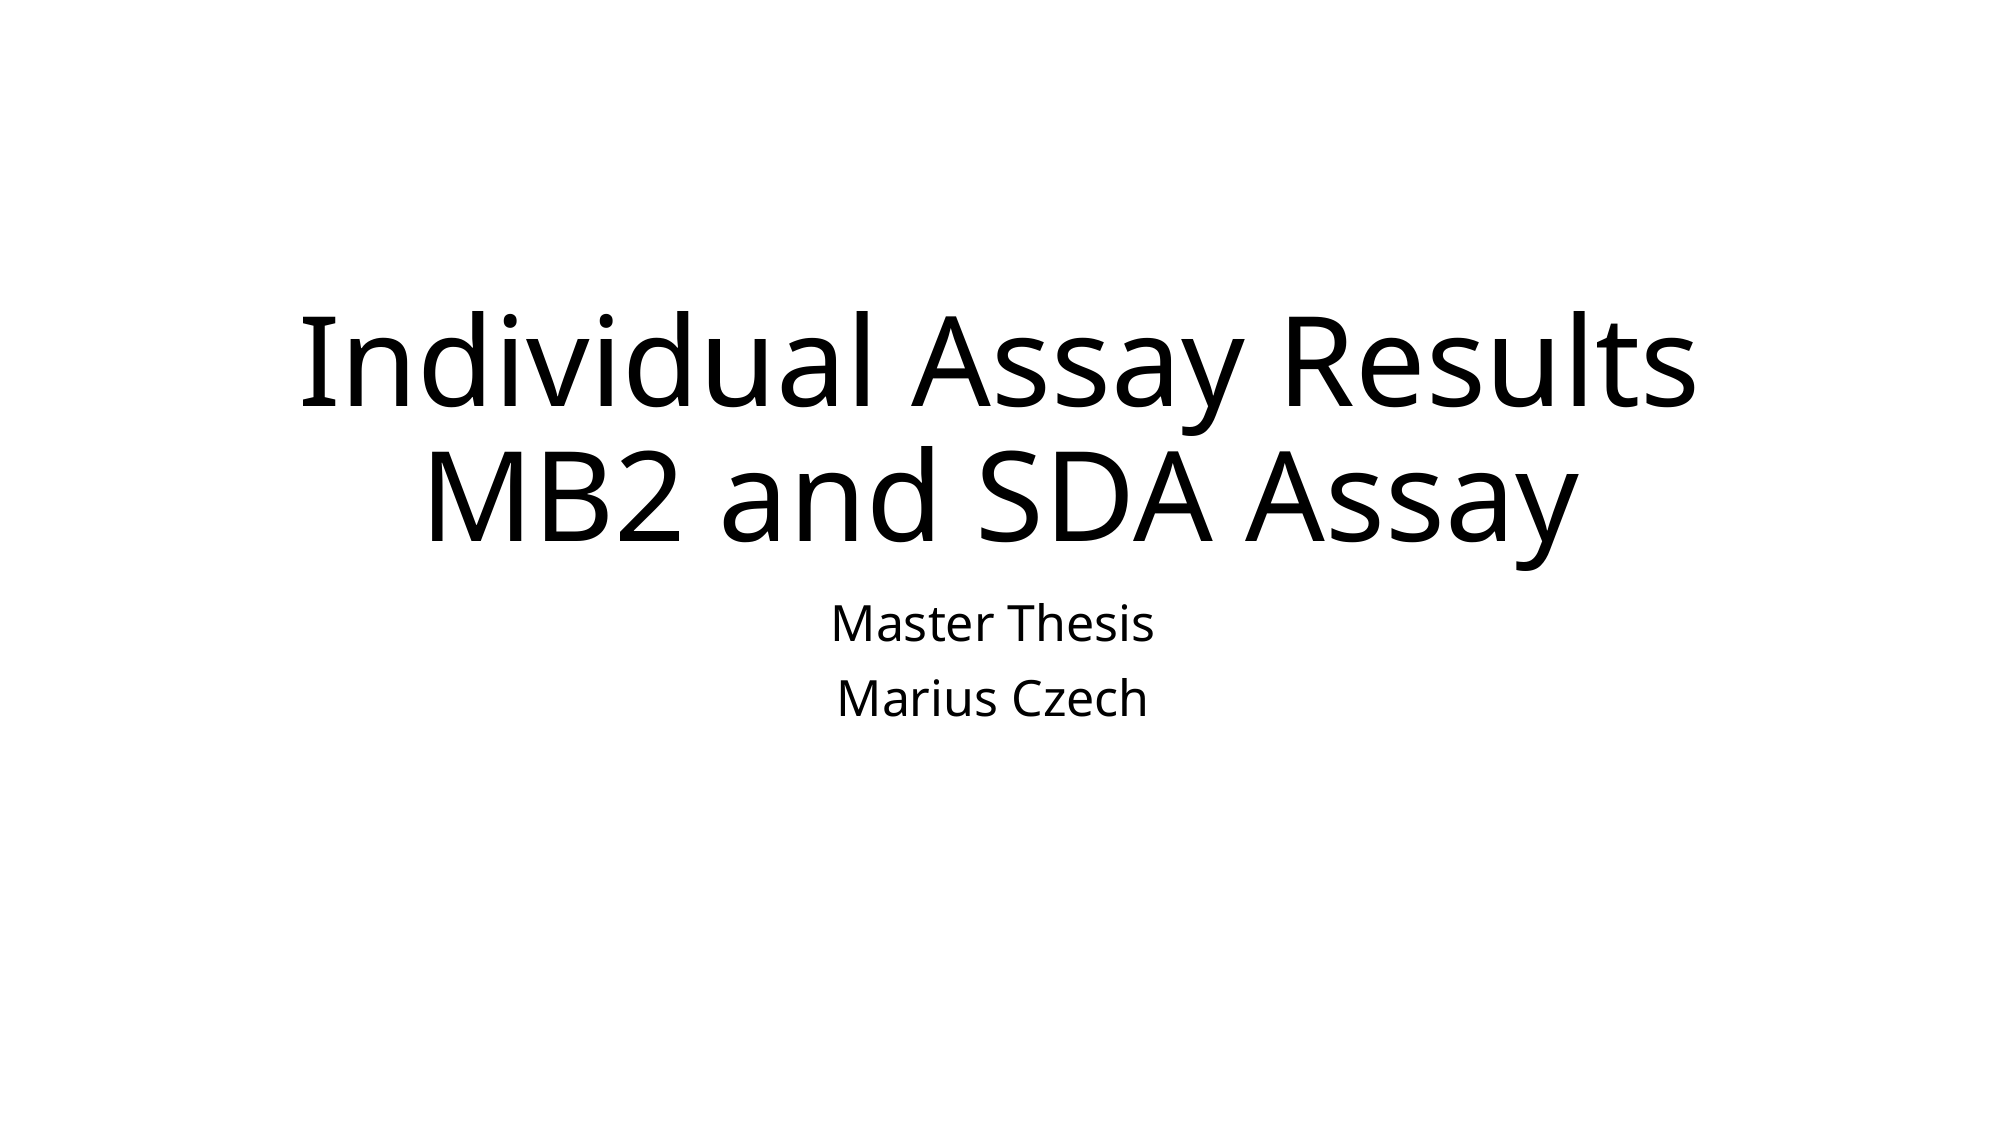

# Individual Assay Results MB2 and SDA Assay
Master Thesis
Marius Czech